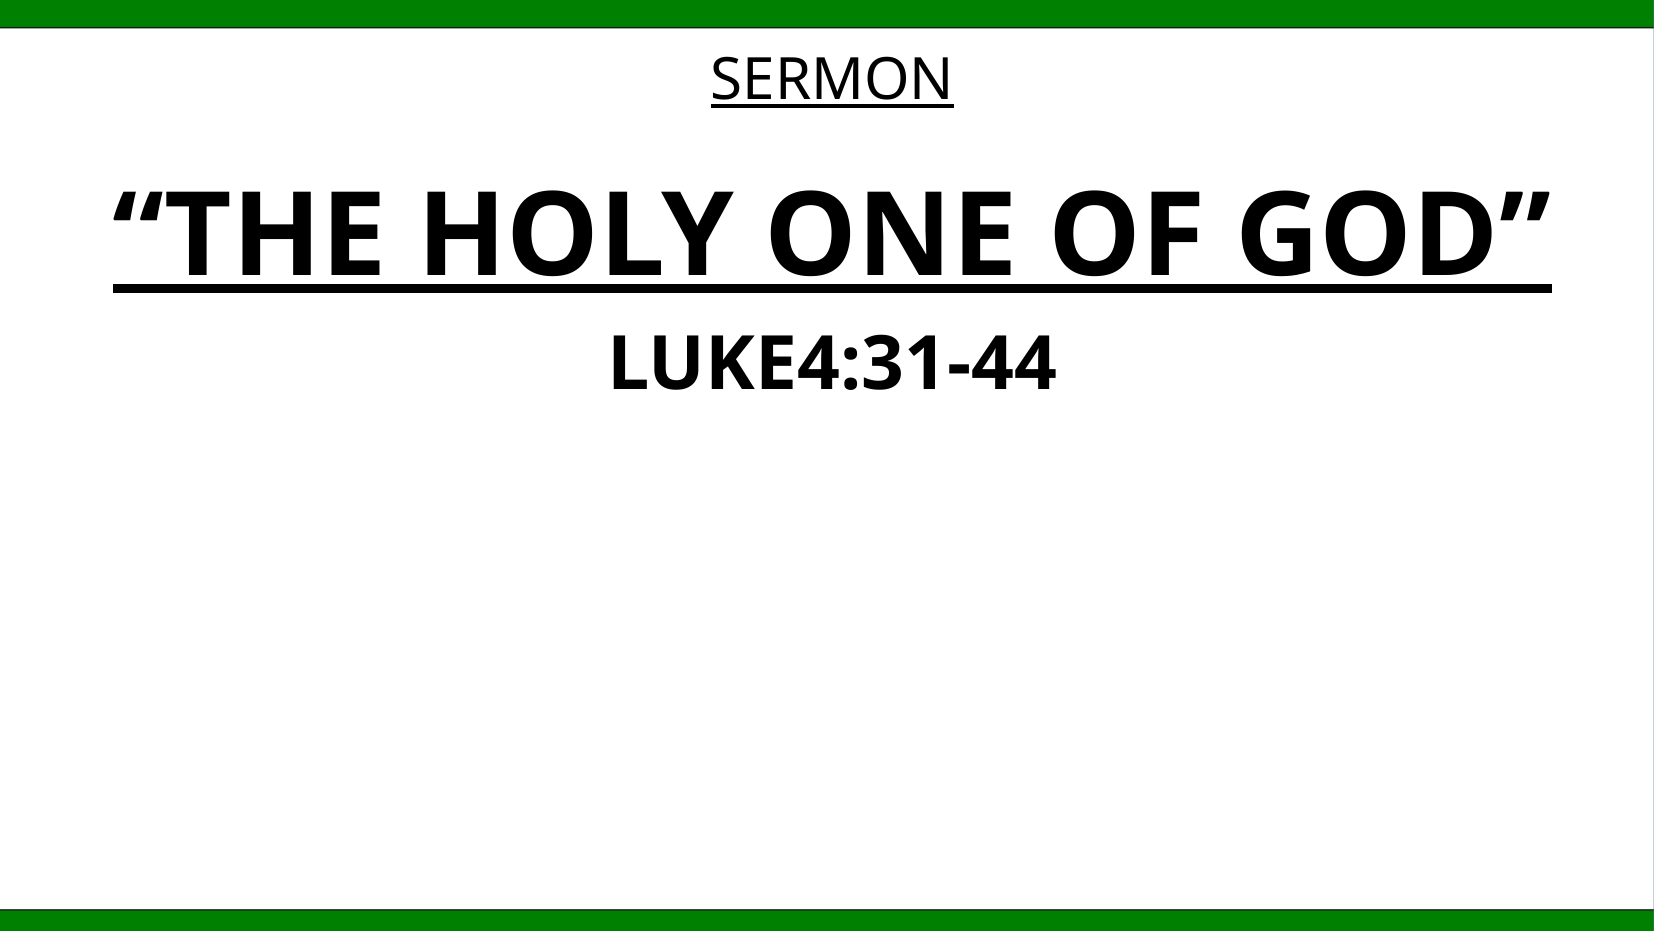

SERMON
“THE HOLY ONE OF GOD”
LUKE4:31-44